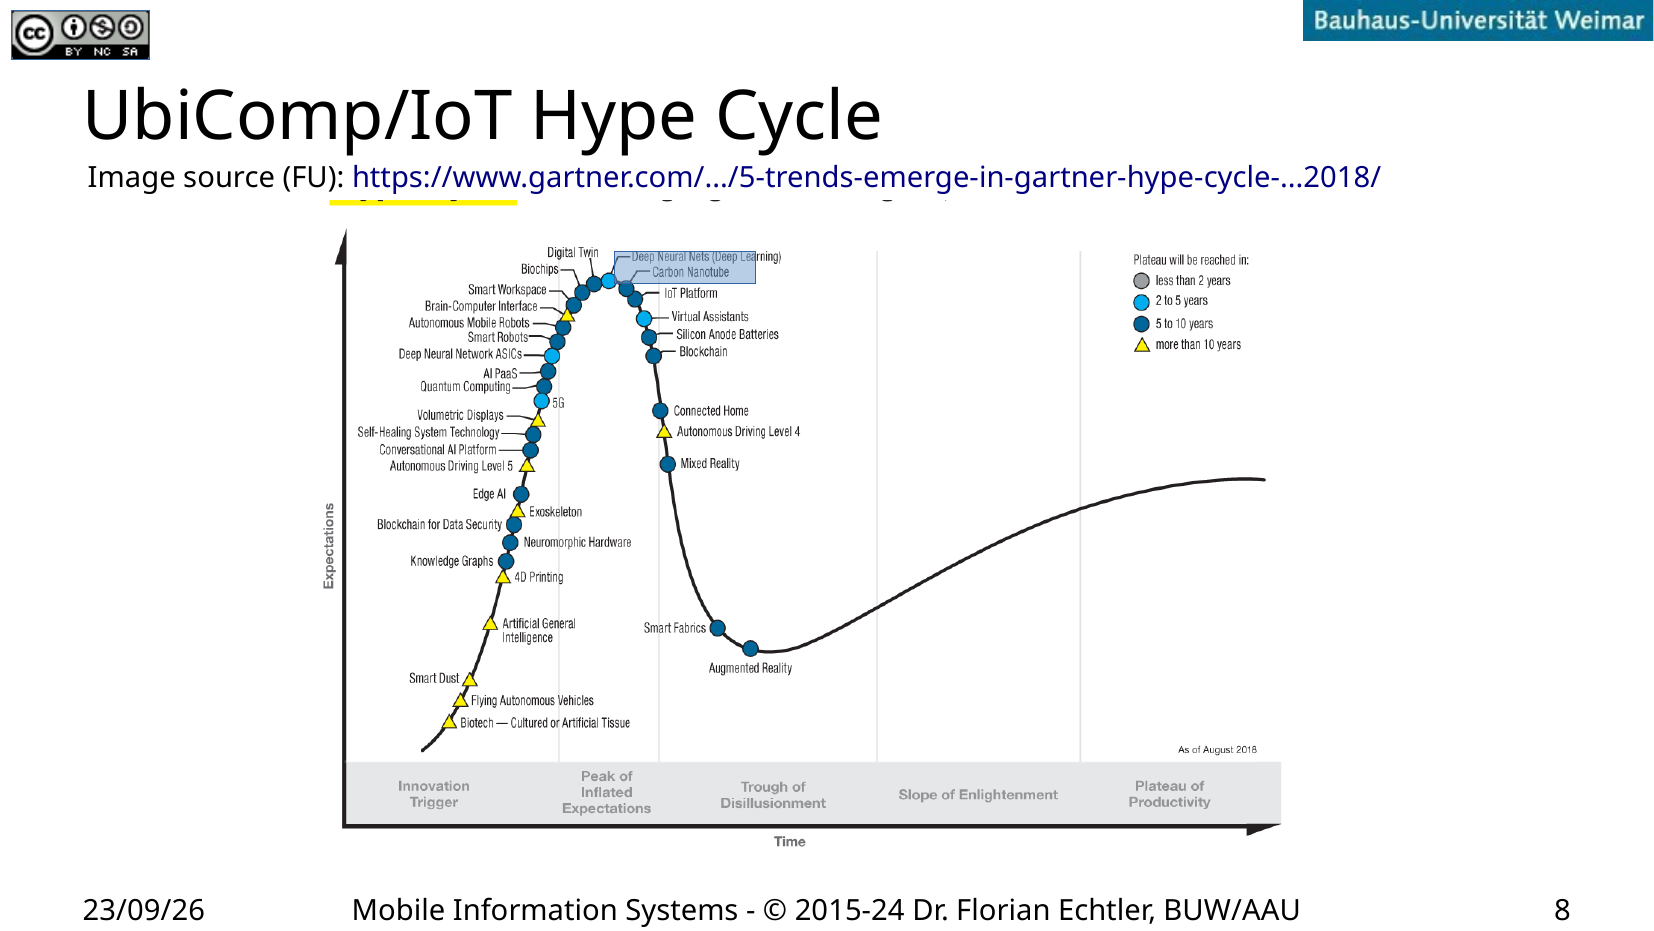

# UbiComp/IoT Hype Cycle
Image source (FU): https://www.gartner.com/.../5-trends-emerge-in-gartner-hype-cycle-...2018/
Mobile Information Systems - © 2015-24 Dr. Florian Echtler, BUW/AAU
8